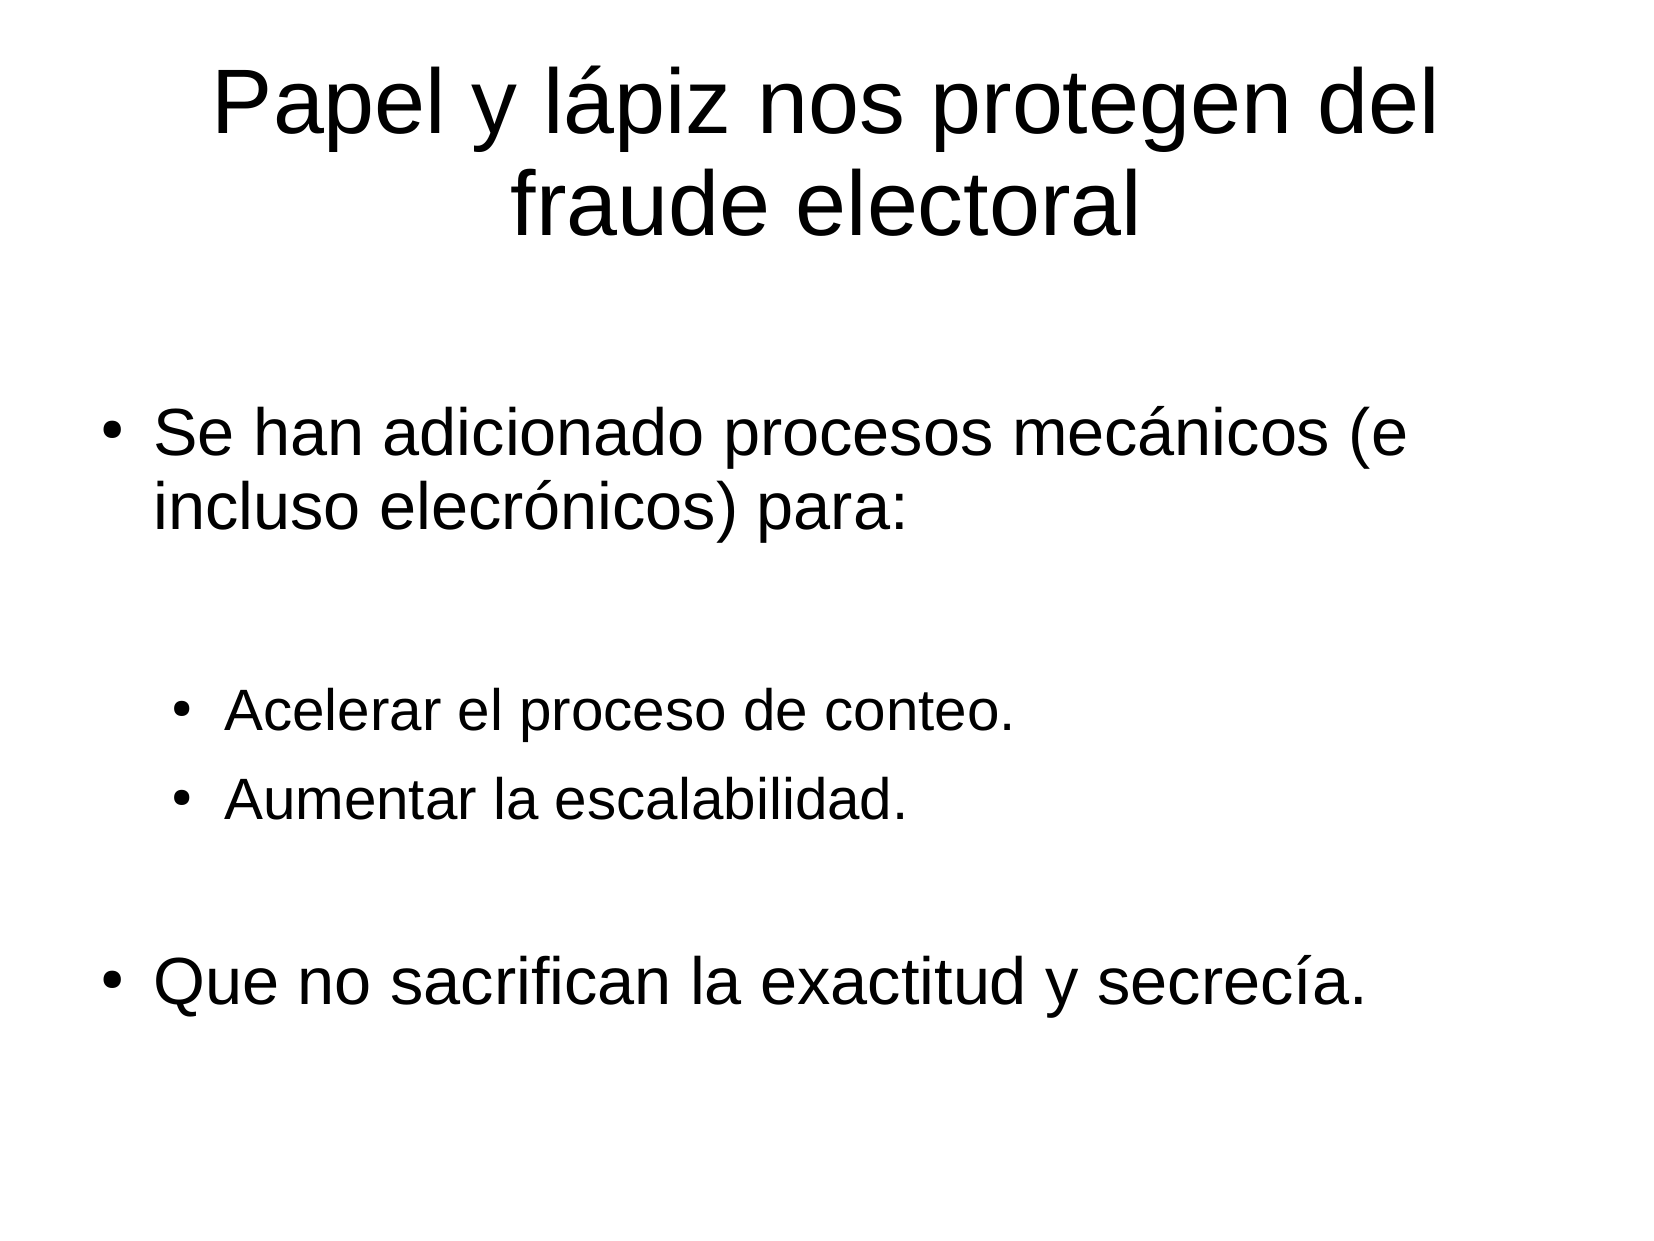

# Papel y lápiz nos protegen del fraude electoral
Se han adicionado procesos mecánicos (e incluso elecrónicos) para:
Acelerar el proceso de conteo.
Aumentar la escalabilidad.
Que no sacrifican la exactitud y secrecía.